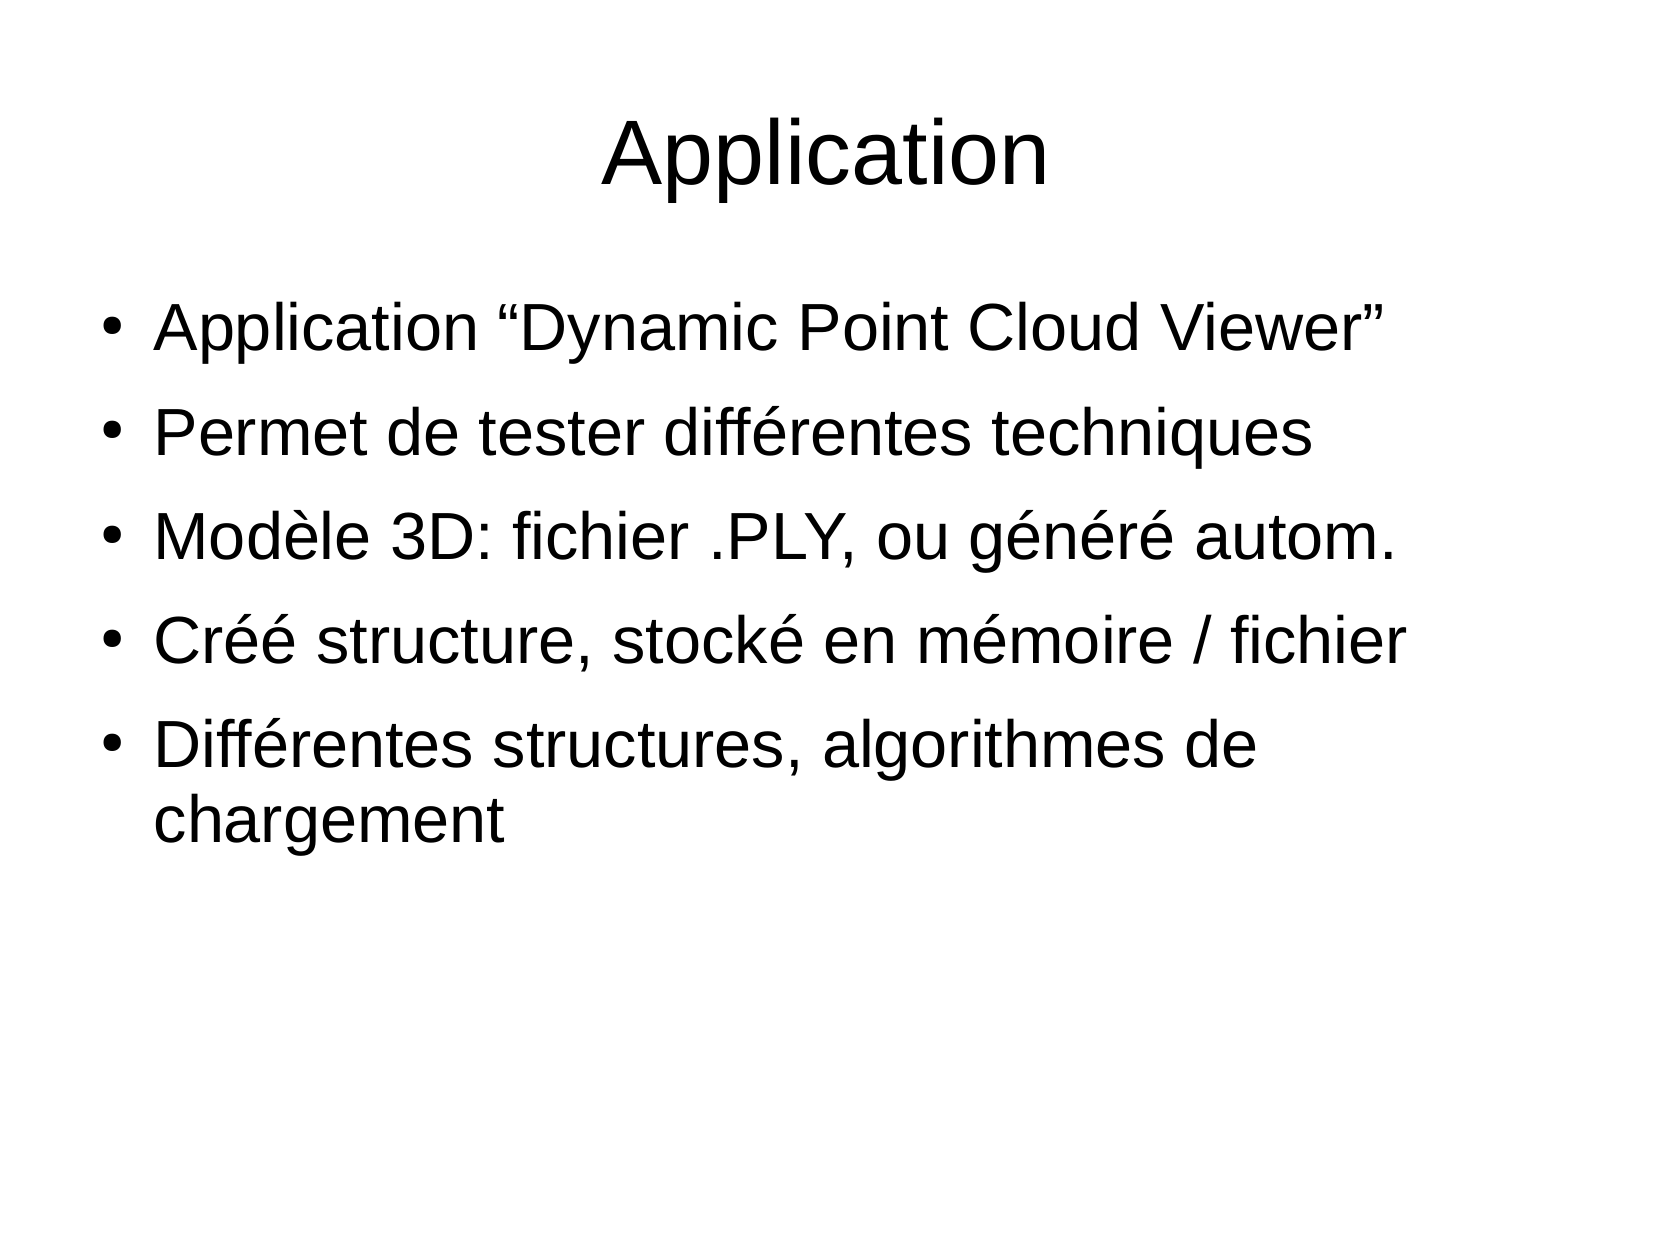

# Application
Application “Dynamic Point Cloud Viewer”
Permet de tester différentes techniques
Modèle 3D: fichier .PLY, ou généré autom.
Créé structure, stocké en mémoire / fichier
Différentes structures, algorithmes de chargement